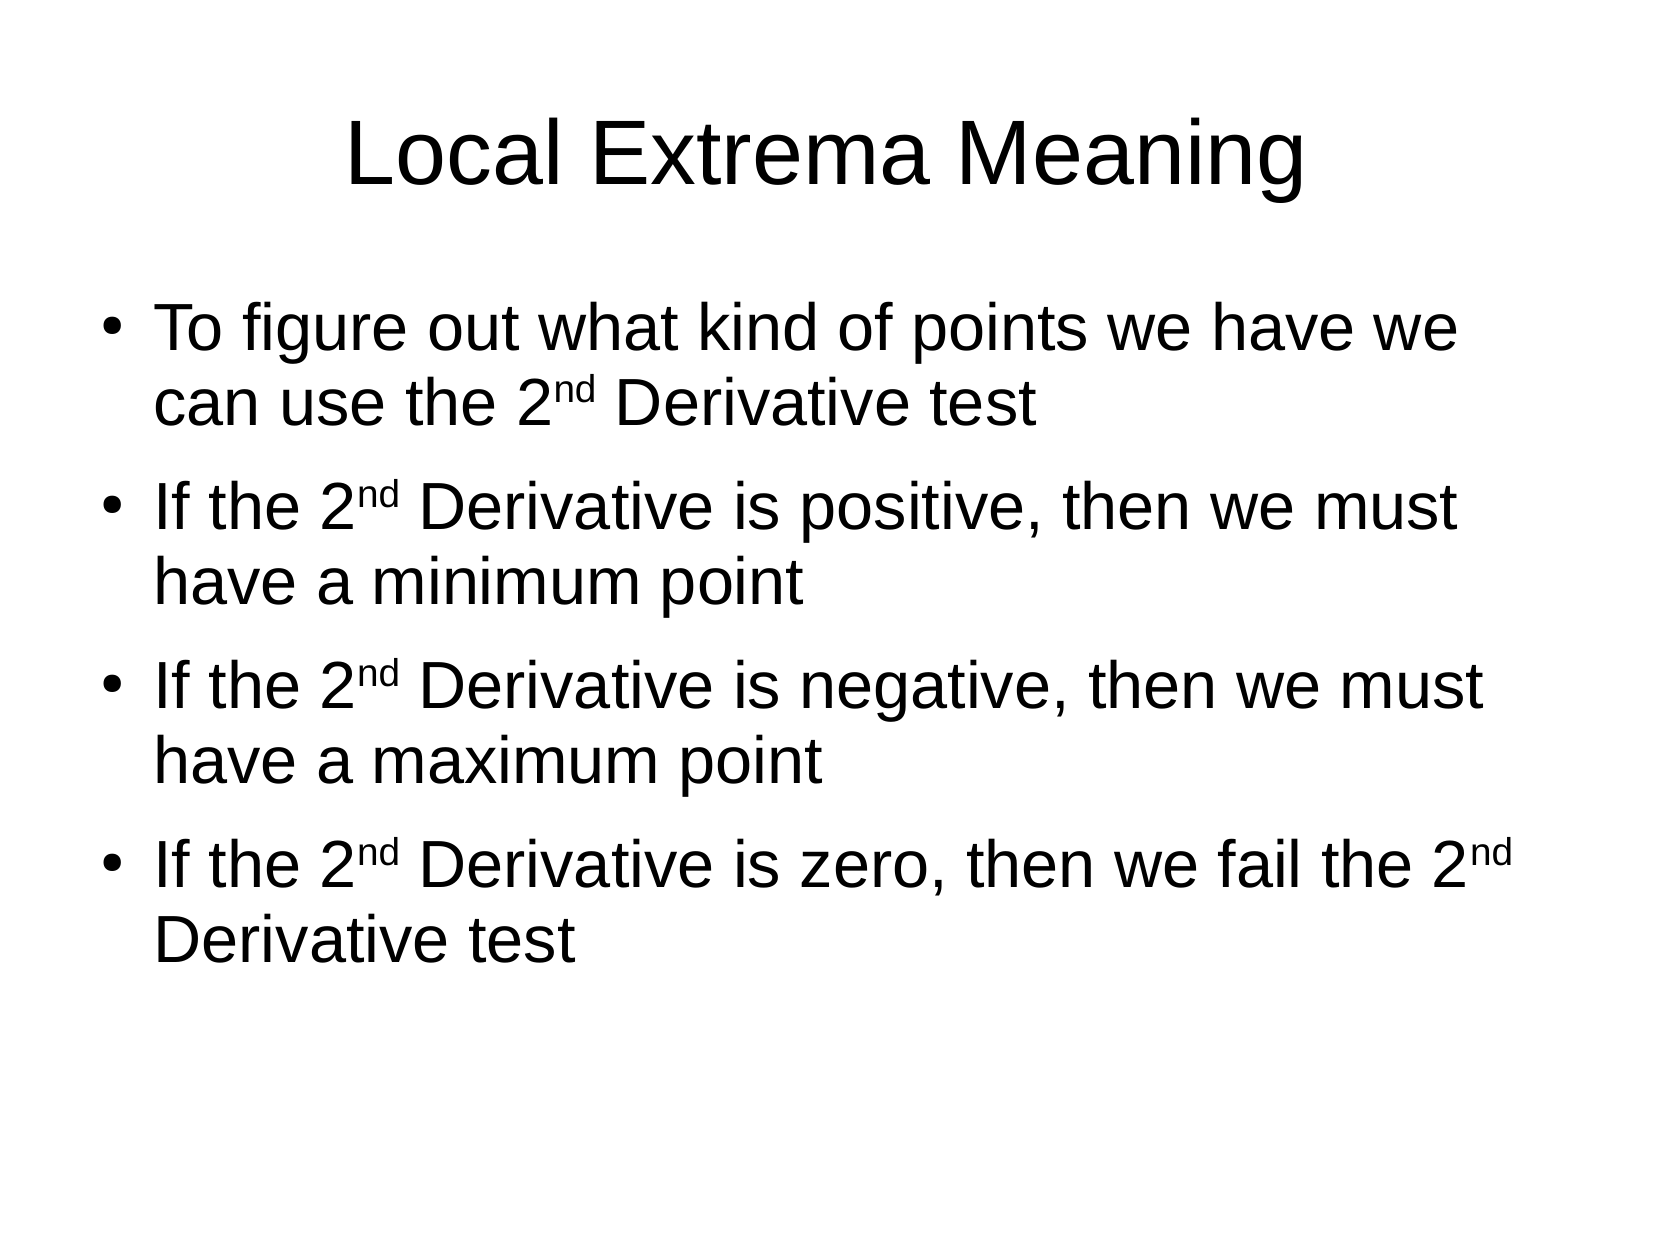

# Local Extrema Meaning
To figure out what kind of points we have we can use the 2nd Derivative test
If the 2nd Derivative is positive, then we must have a minimum point
If the 2nd Derivative is negative, then we must have a maximum point
If the 2nd Derivative is zero, then we fail the 2nd Derivative test